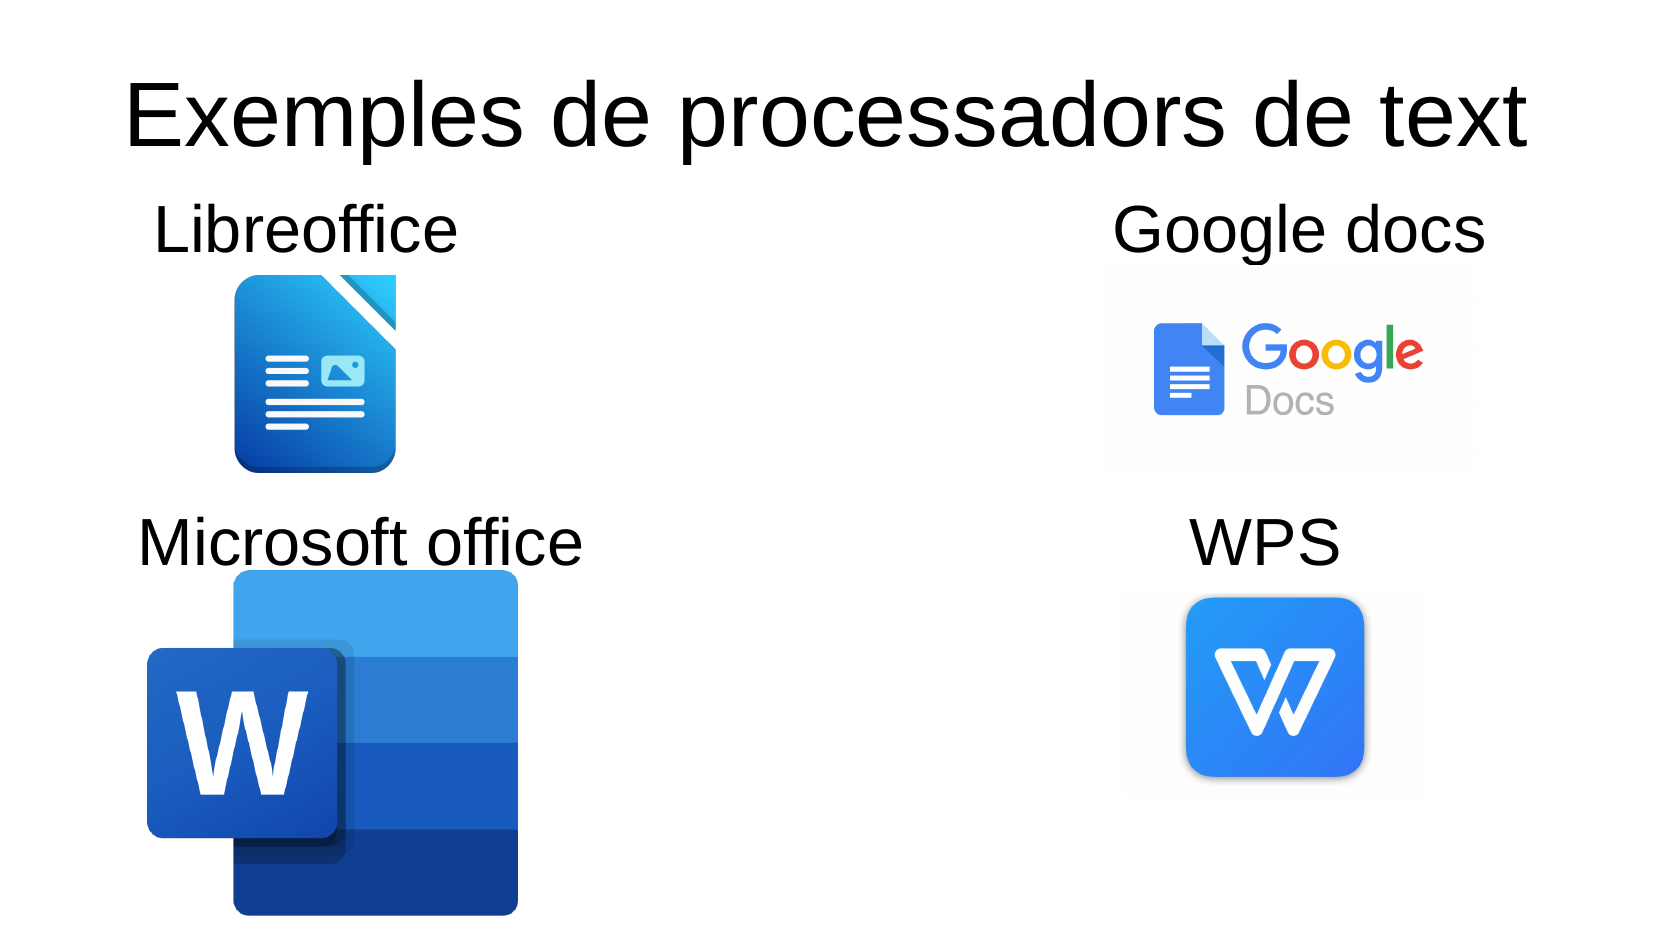

# Exemples de processadors de text
Libreoffice									Google docs
 Microsoft office									WPS